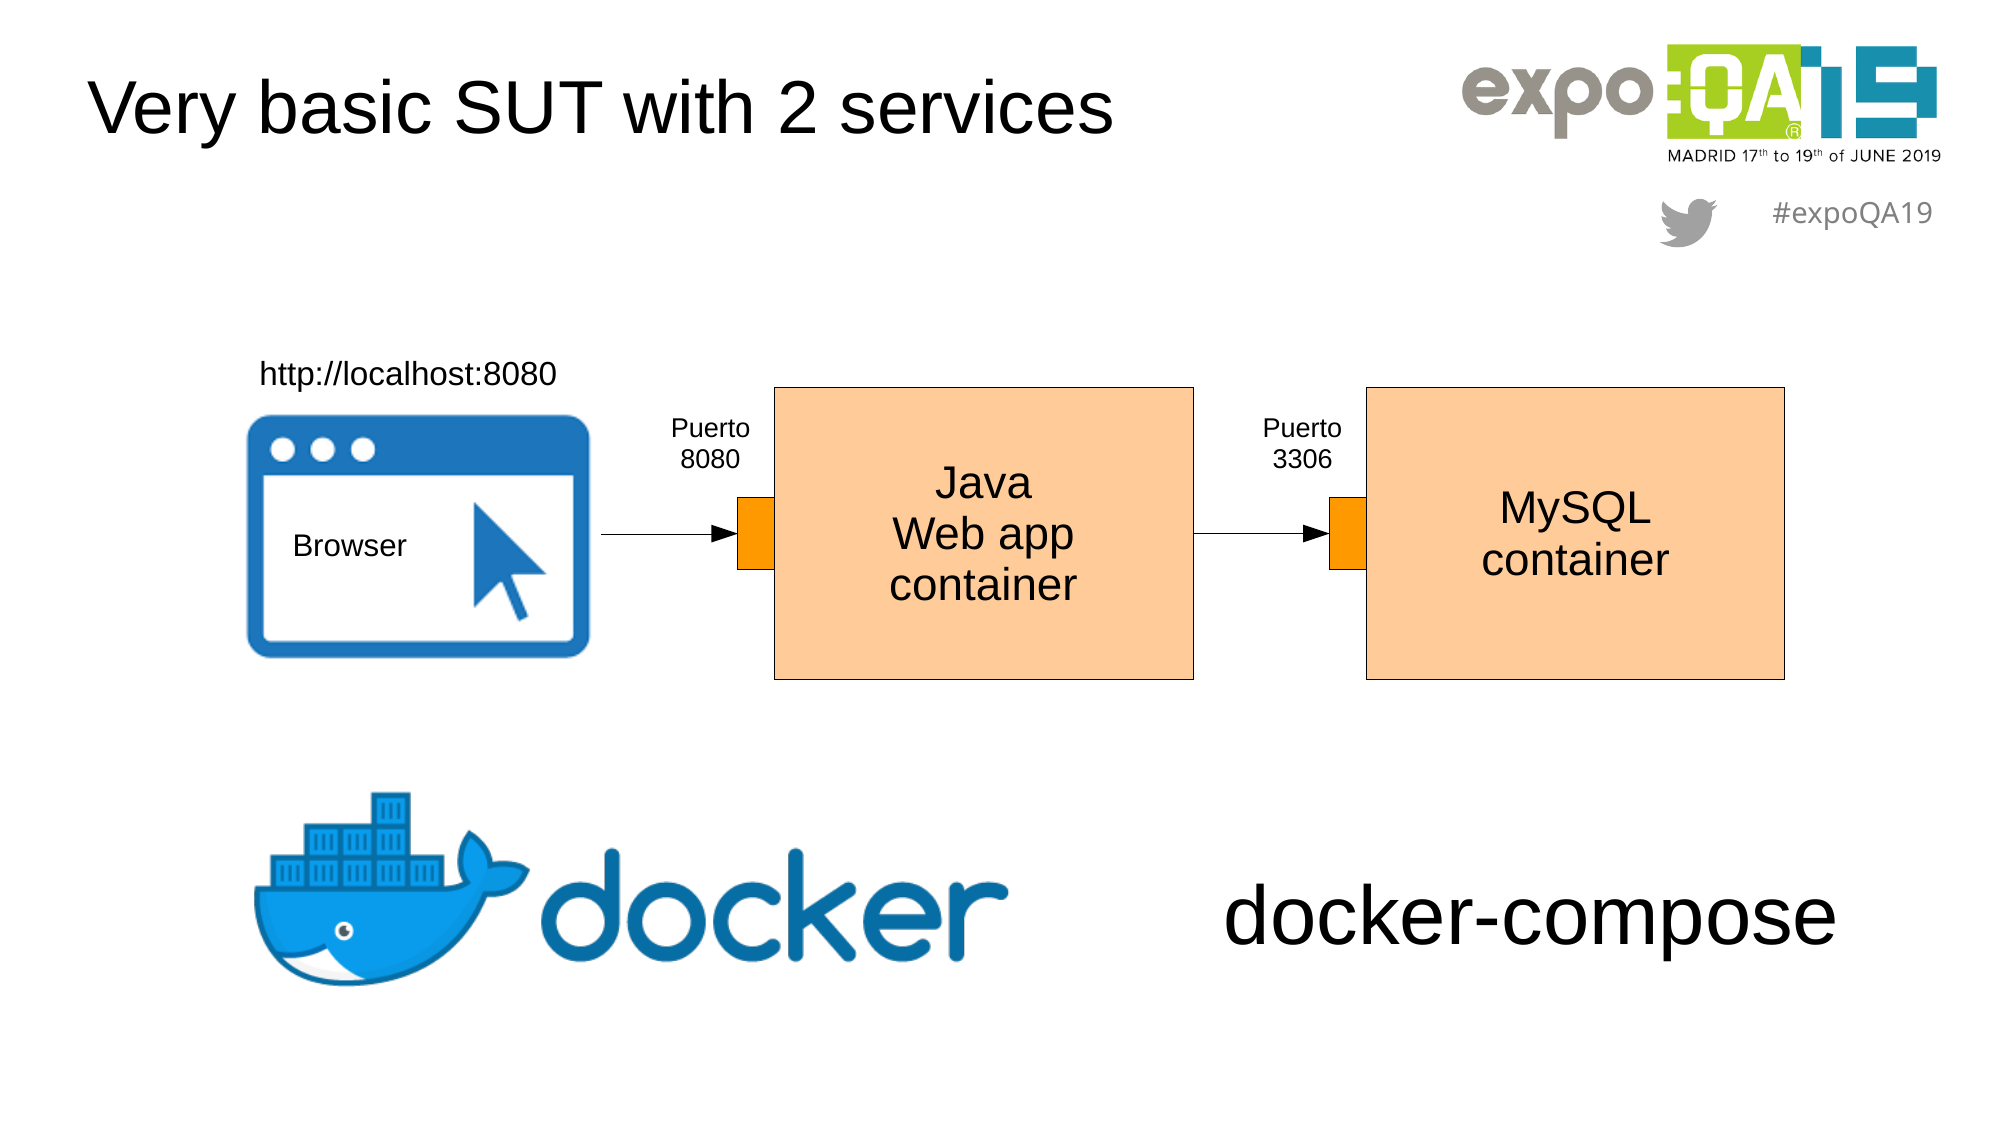

# Very basic SUT with 2 services
http://localhost:8080
Java
Web app
container
MySQL
container
Puerto
8080
Puerto
3306
Browser
docker-compose